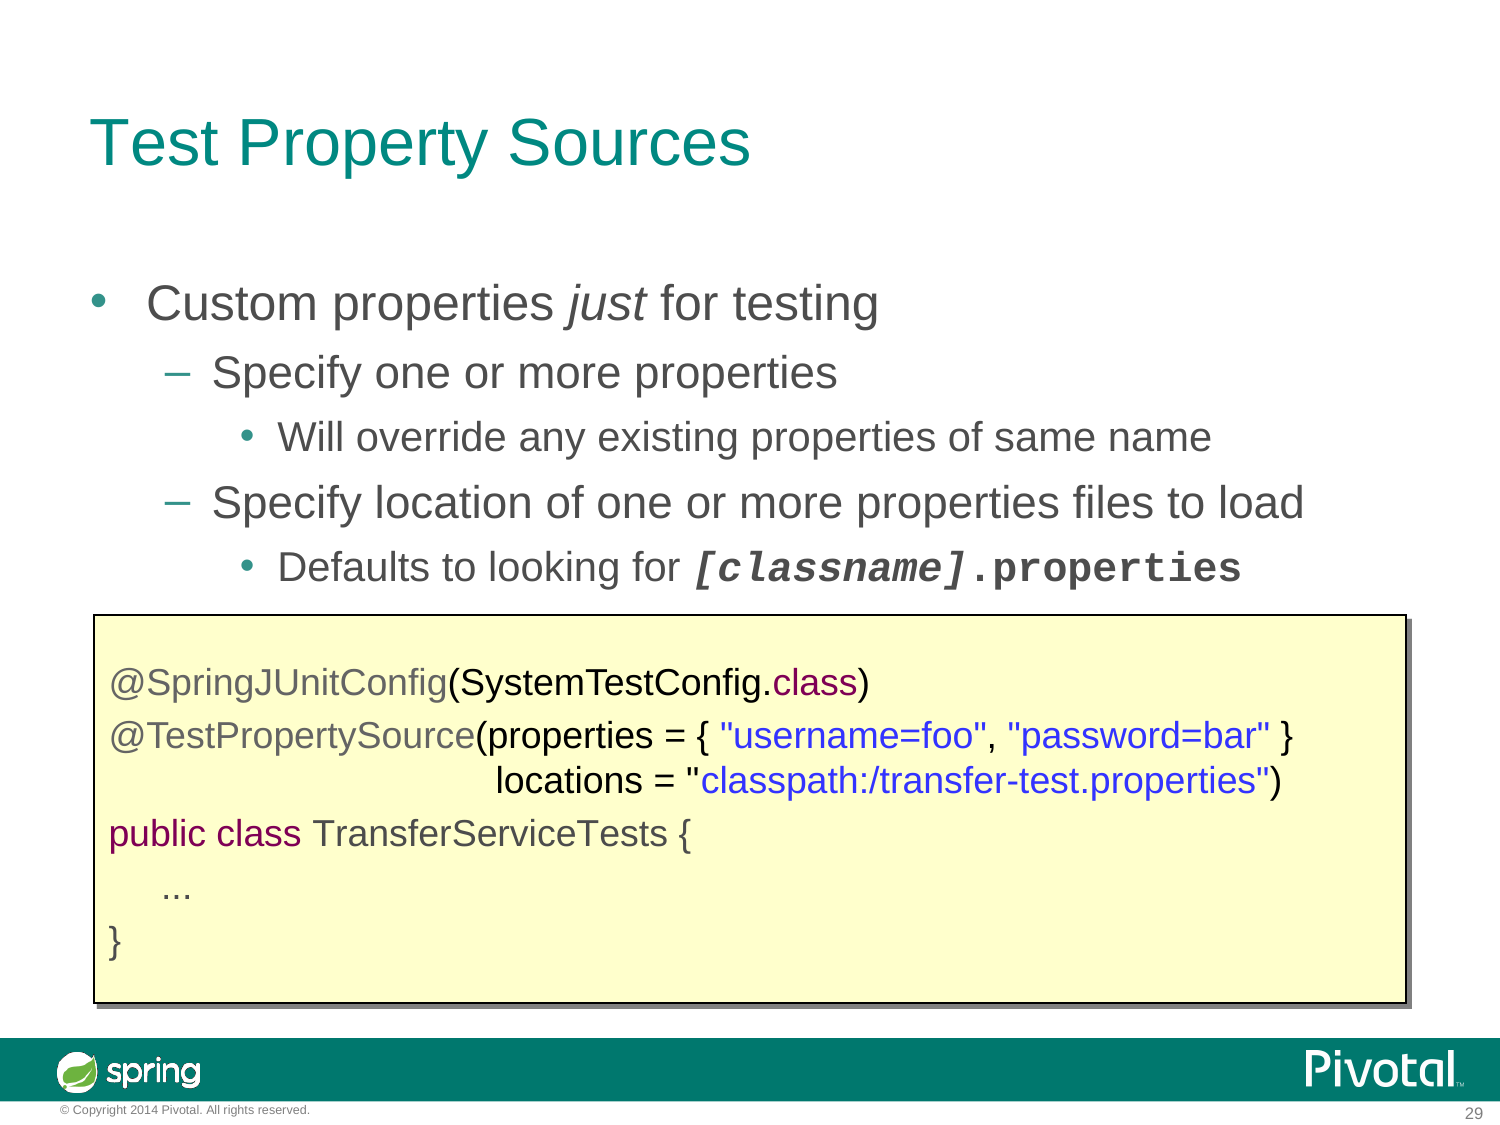

# Test Property Sources
Custom properties just for testing
Specify one or more properties
Will override any existing properties of same name
Specify location of one or more properties files to load
Defaults to looking for [classname].properties
@SpringJUnitConfig(SystemTestConfig.class)
@TestPropertySource(properties = { "username=foo", "password=bar" }
 locations = "classpath:/transfer-test.properties")
public class TransferServiceTests {
 ...
}